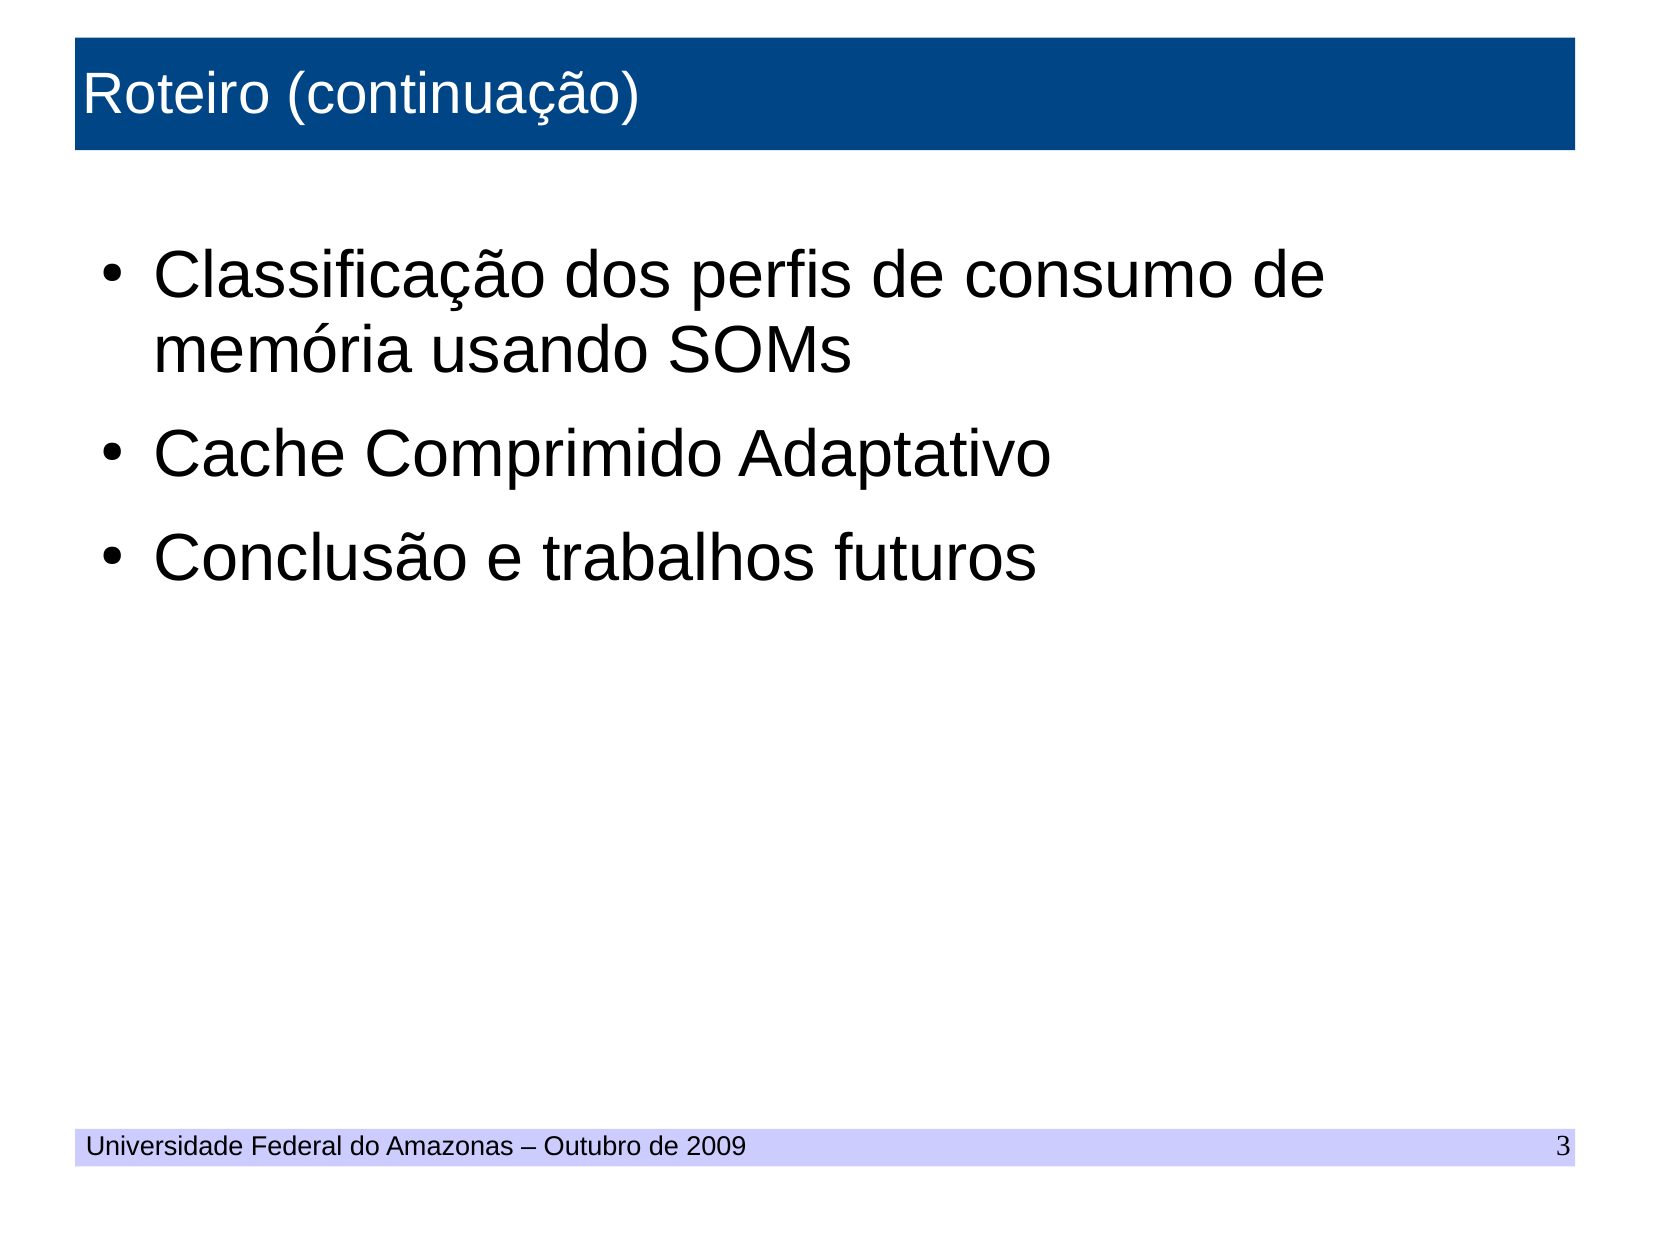

# Roteiro (continuação)
Classificação dos perfis de consumo de memória usando SOMs
Cache Comprimido Adaptativo
Conclusão e trabalhos futuros
3